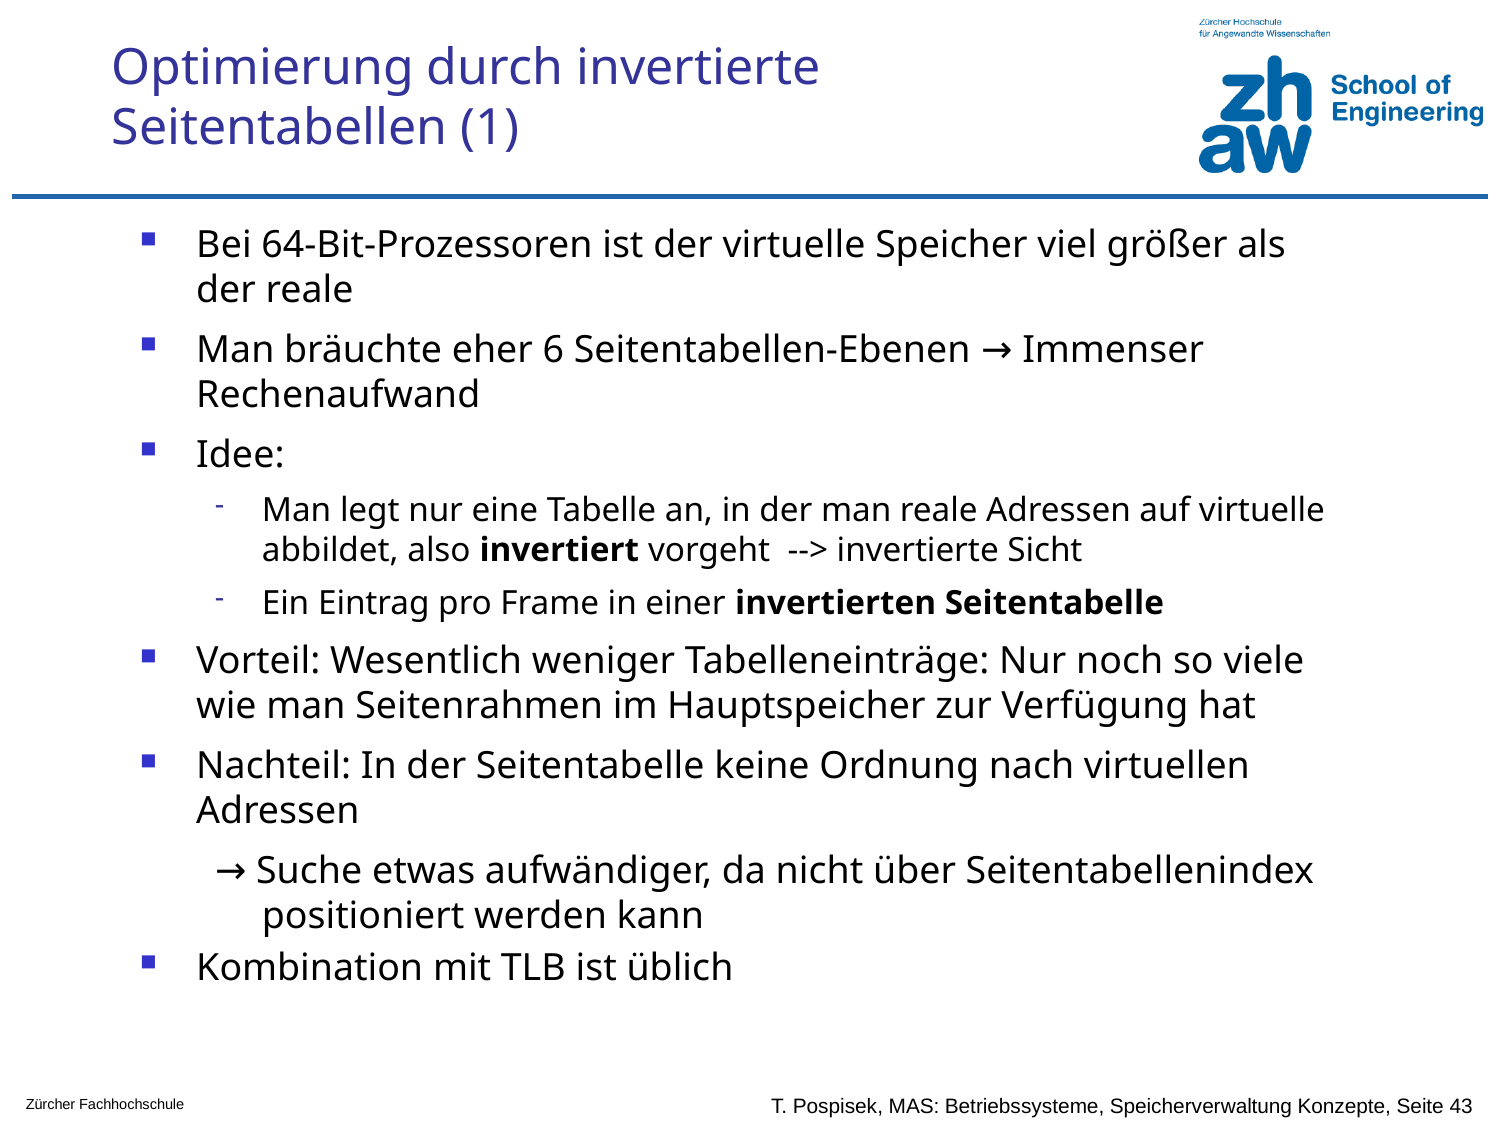

# Optimierung durch invertierte Seitentabellen (1)
Bei 64-Bit-Prozessoren ist der virtuelle Speicher viel größer als der reale
Man bräuchte eher 6 Seitentabellen-Ebenen → Immenser Rechenaufwand
Idee:
Man legt nur eine Tabelle an, in der man reale Adressen auf virtuelle abbildet, also invertiert vorgeht --> invertierte Sicht
Ein Eintrag pro Frame in einer invertierten Seitentabelle
Vorteil: Wesentlich weniger Tabelleneinträge: Nur noch so viele wie man Seitenrahmen im Hauptspeicher zur Verfügung hat
Nachteil: In der Seitentabelle keine Ordnung nach virtuellen Adressen
→ Suche etwas aufwändiger, da nicht über Seitentabellenindex positioniert werden kann
Kombination mit TLB ist üblich